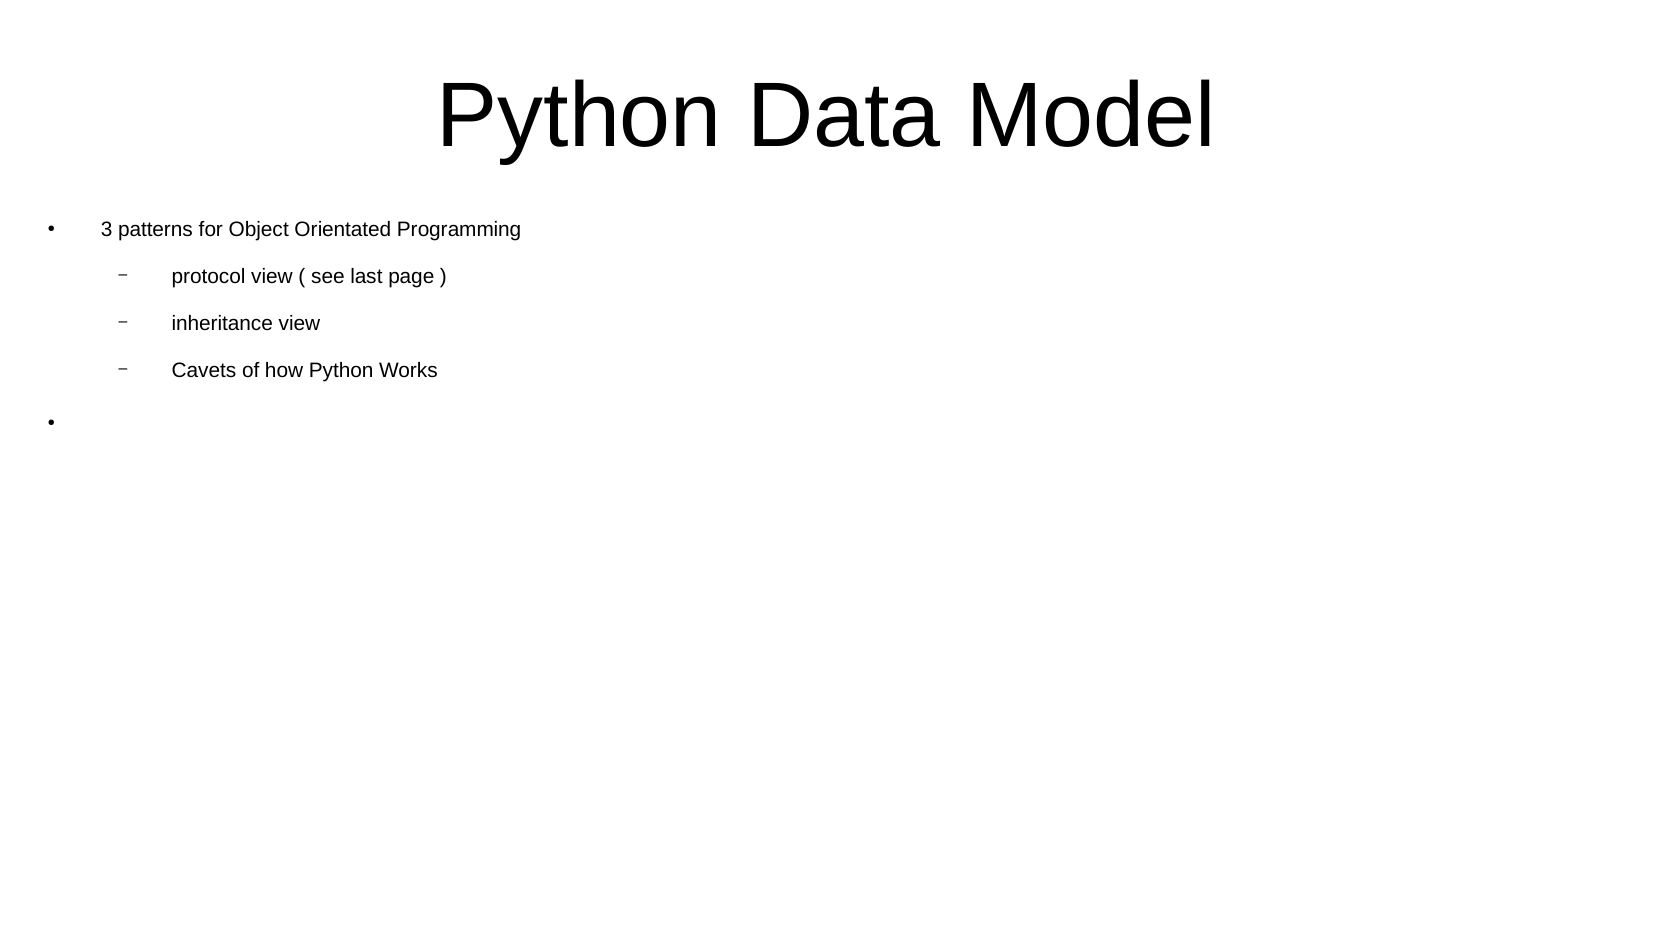

# Python Data Model
3 patterns for Object Orientated Programming
protocol view ( see last page )
inheritance view
Cavets of how Python Works